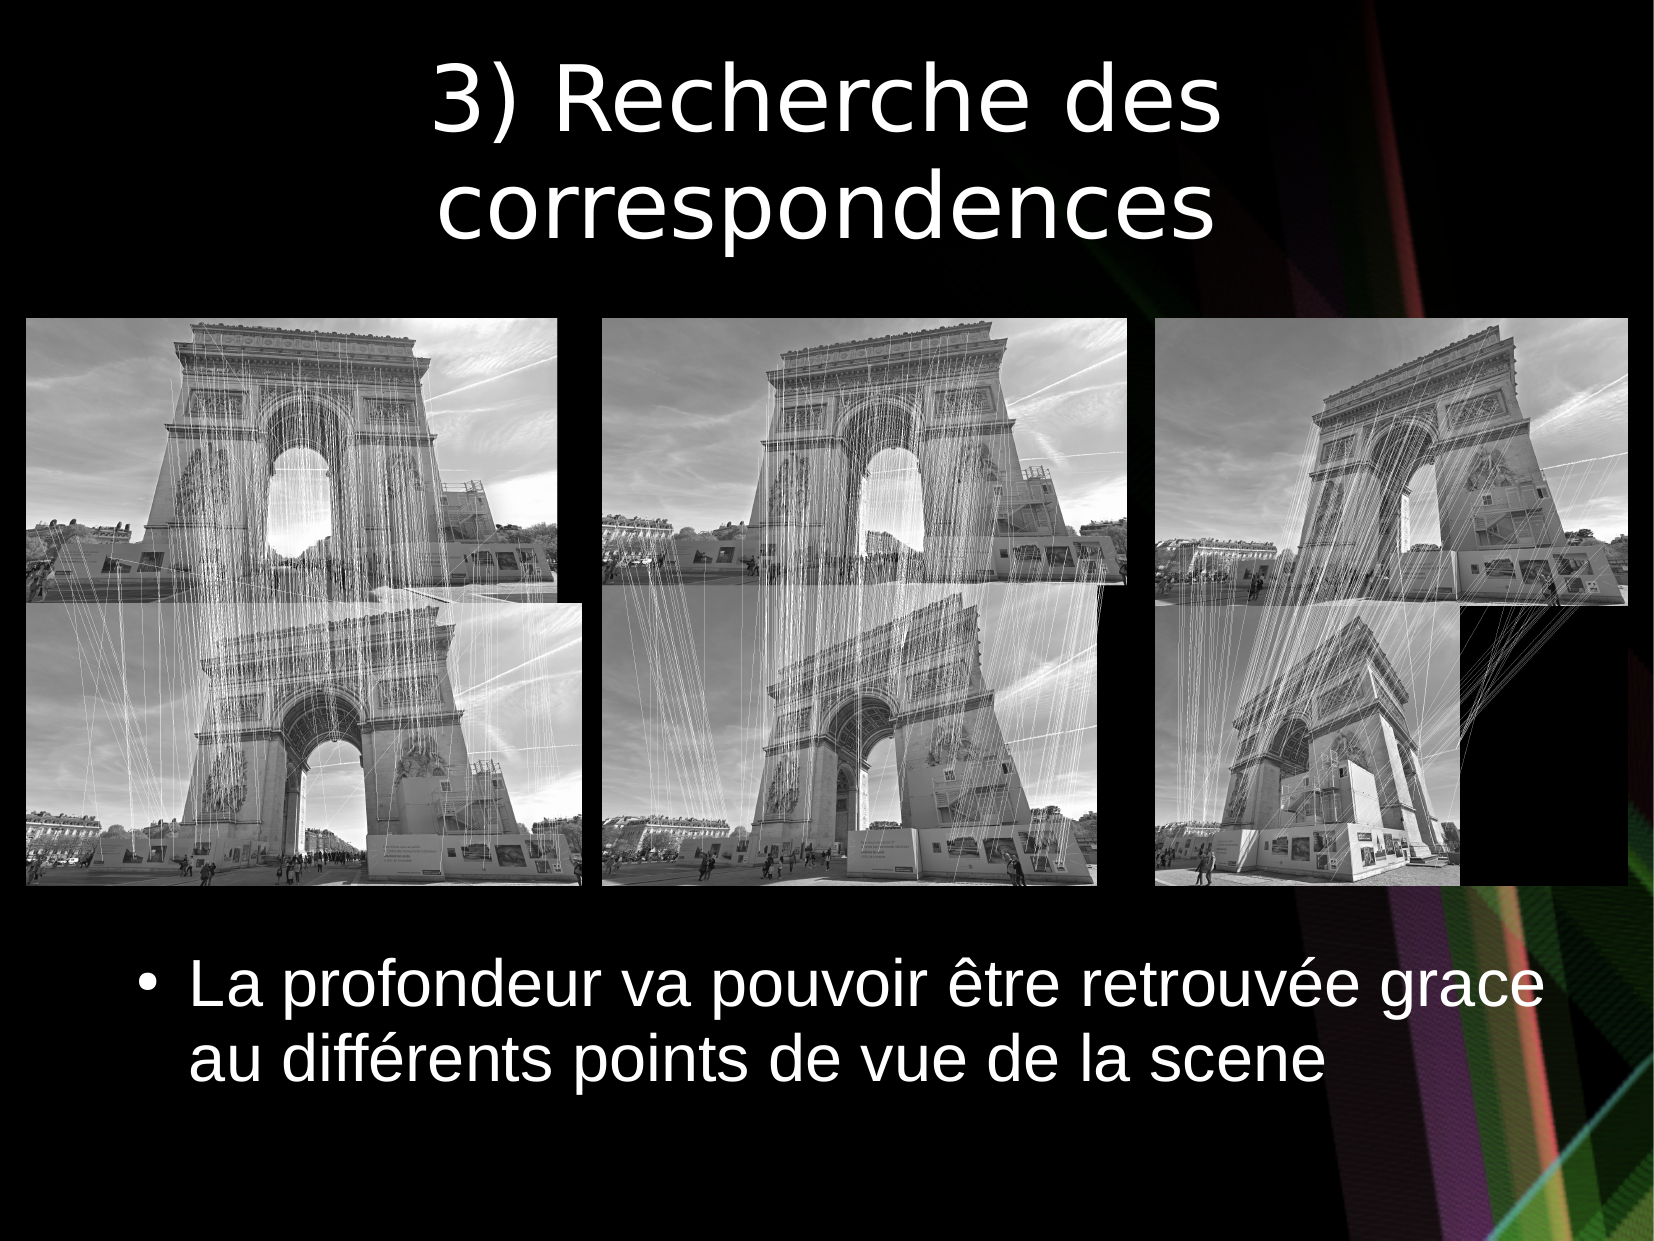

# 3) Recherche des correspondences
La profondeur va pouvoir être retrouvée grace au différents points de vue de la scene